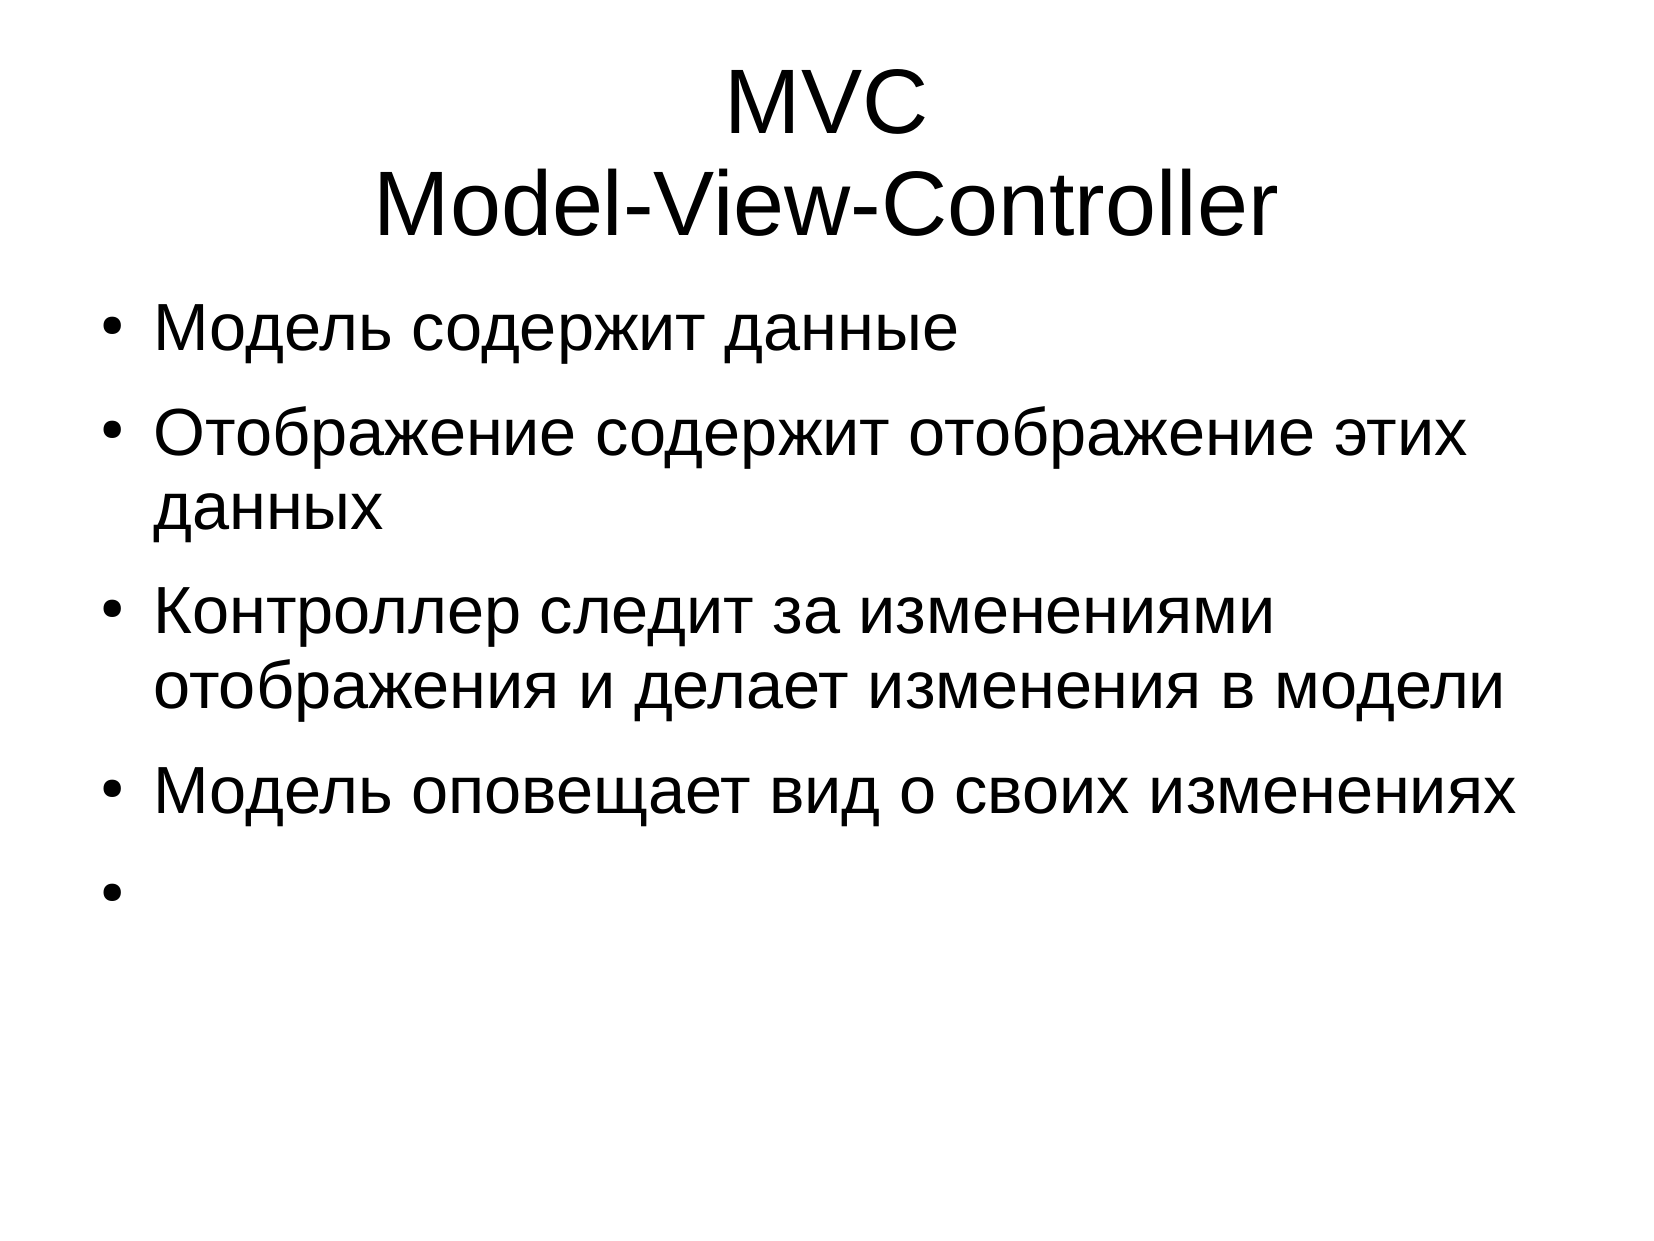

# MVC Model-View-Controller
Модель содержит данные
Отображение содержит отображение этих данных
Контроллер следит за изменениями отображения и делает изменения в модели
Модель оповещает вид о своих изменениях